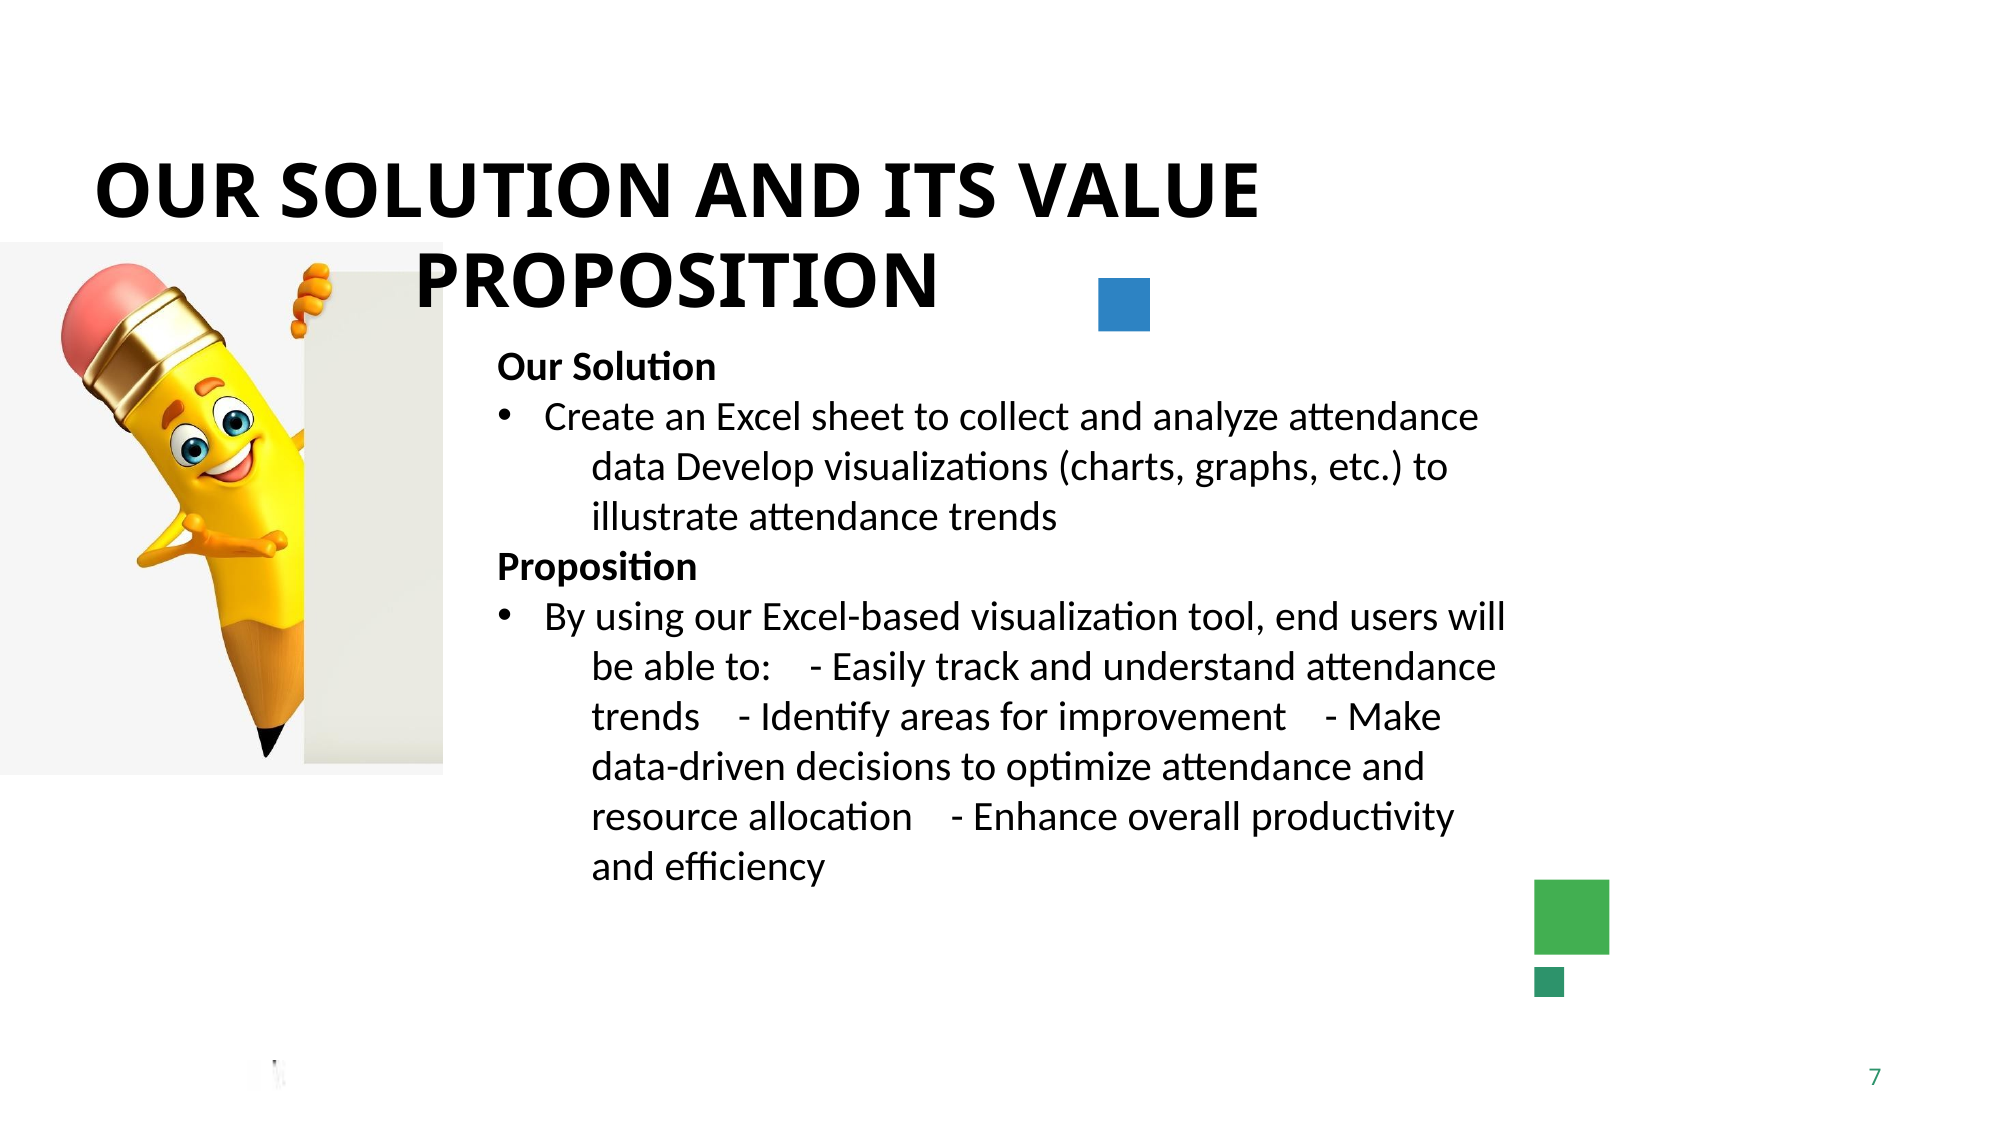

# OUR SOLUTION AND ITS VALUE PROPOSITION
Our Solution
Create an Excel sheet to collect and analyze attendance data Develop visualizations (charts, graphs, etc.) to illustrate attendance trends
Proposition
By using our Excel-based visualization tool, end users will be able to: - Easily track and understand attendance trends - Identify areas for improvement - Make data-driven decisions to optimize attendance and resource allocation - Enhance overall productivity and efficiency